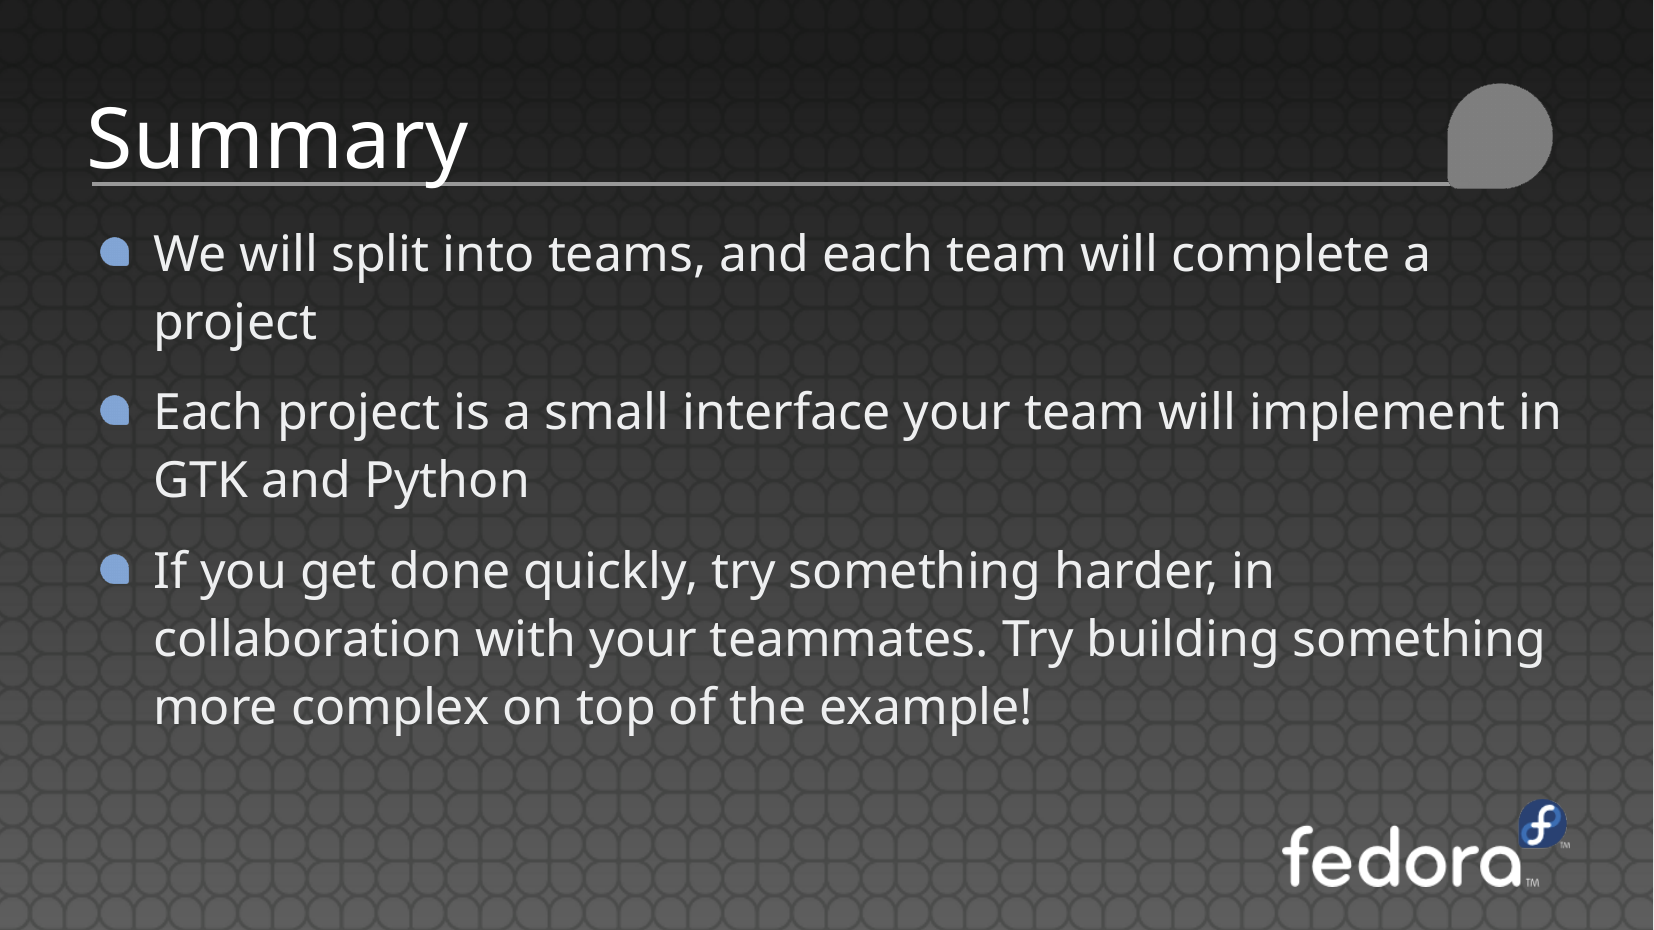

Summary
# We will split into teams, and each team will complete a project
Each project is a small interface your team will implement in GTK and Python
If you get done quickly, try something harder, in collaboration with your teammates. Try building something more complex on top of the example!